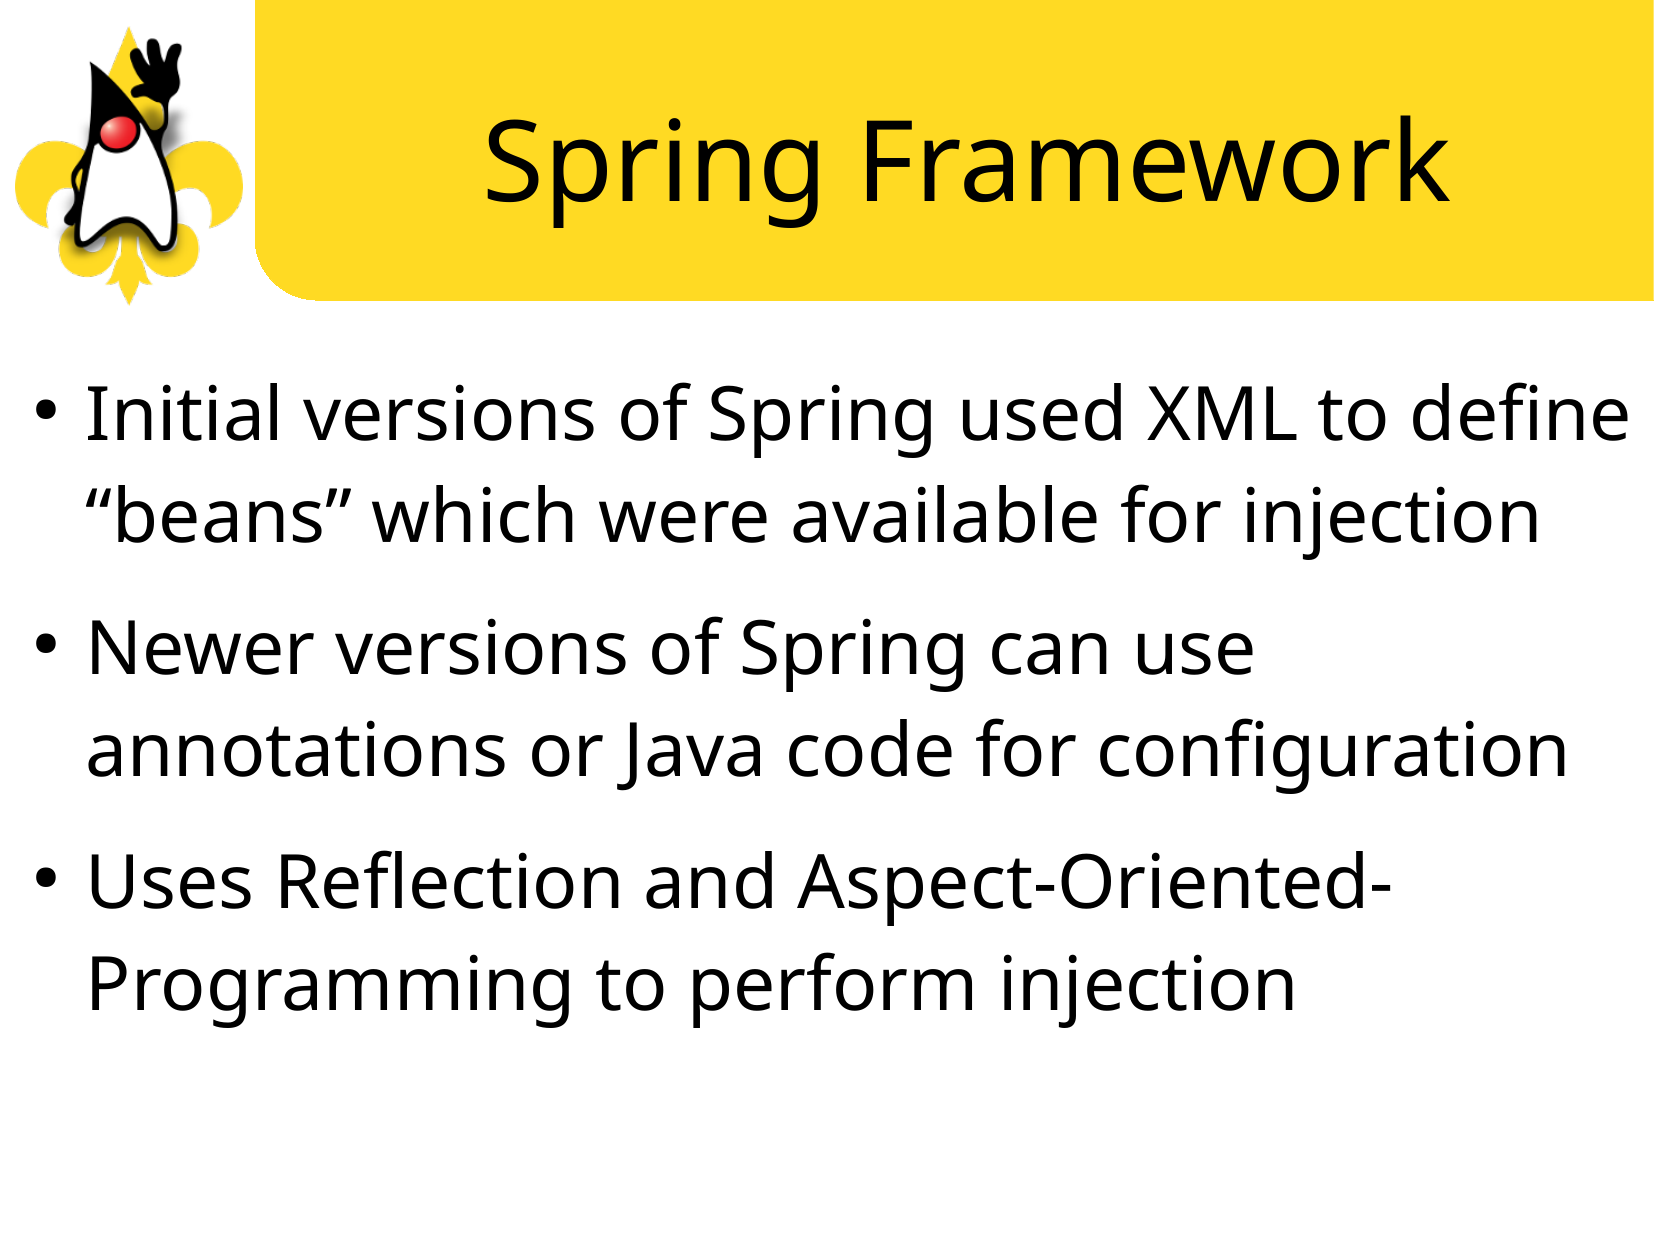

# Spring Framework
Initial versions of Spring used XML to define “beans” which were available for injection
Newer versions of Spring can use annotations or Java code for configuration
Uses Reflection and Aspect-Oriented-Programming to perform injection